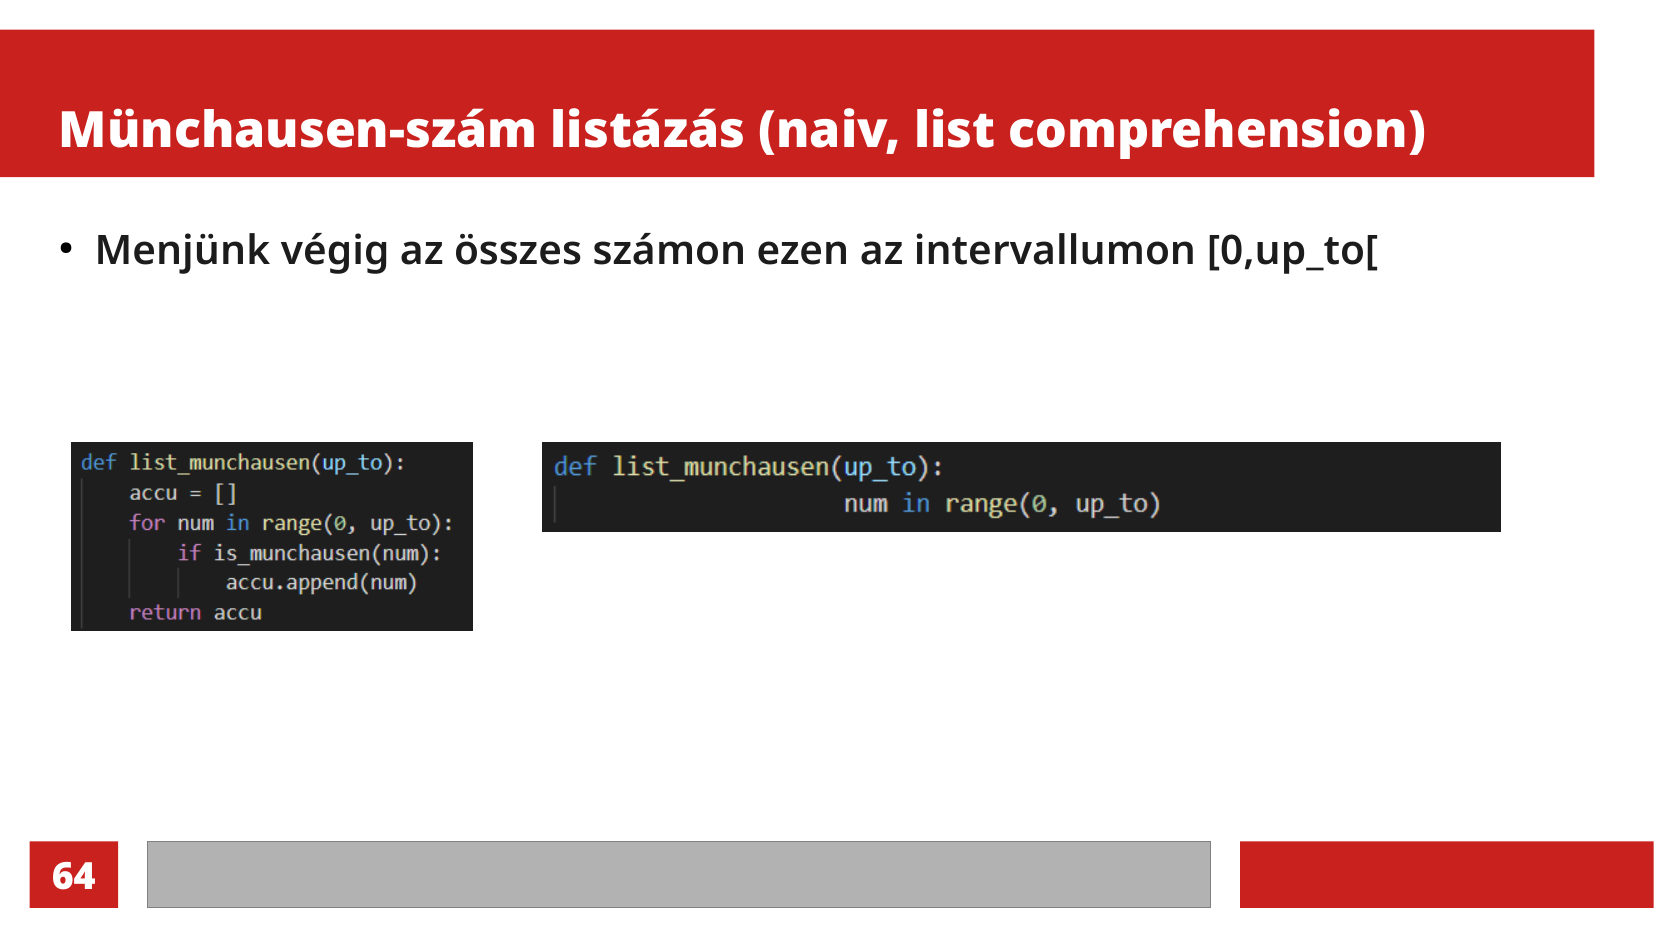

# Münchausen-szám listázás (naiv, list comprehension)
Menjünk végig az összes számon ezen az intervallumon [0,up_to[
64